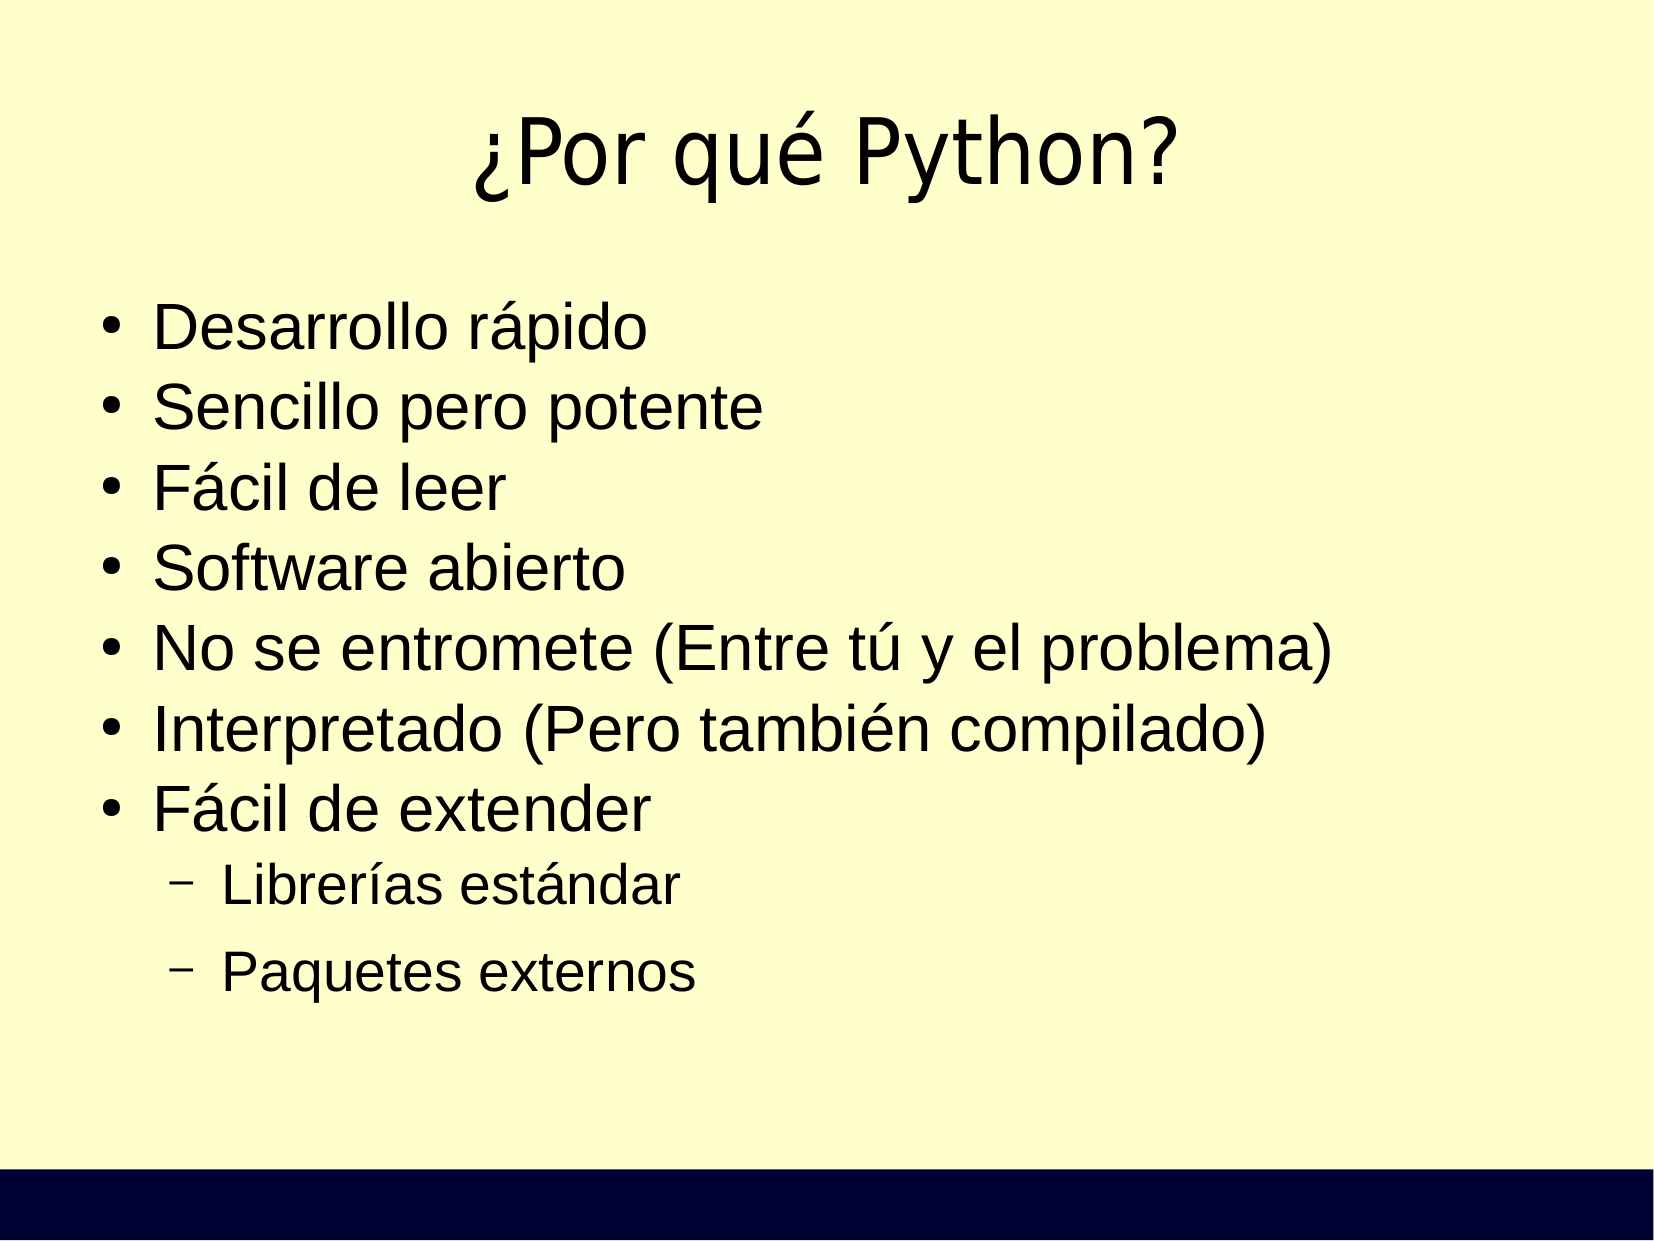

# ¿Por qué Python?
Desarrollo rápido
Sencillo pero potente
Fácil de leer
Software abierto
No se entromete (Entre tú y el problema)
Interpretado (Pero también compilado)
Fácil de extender
Librerías estándar
Paquetes externos